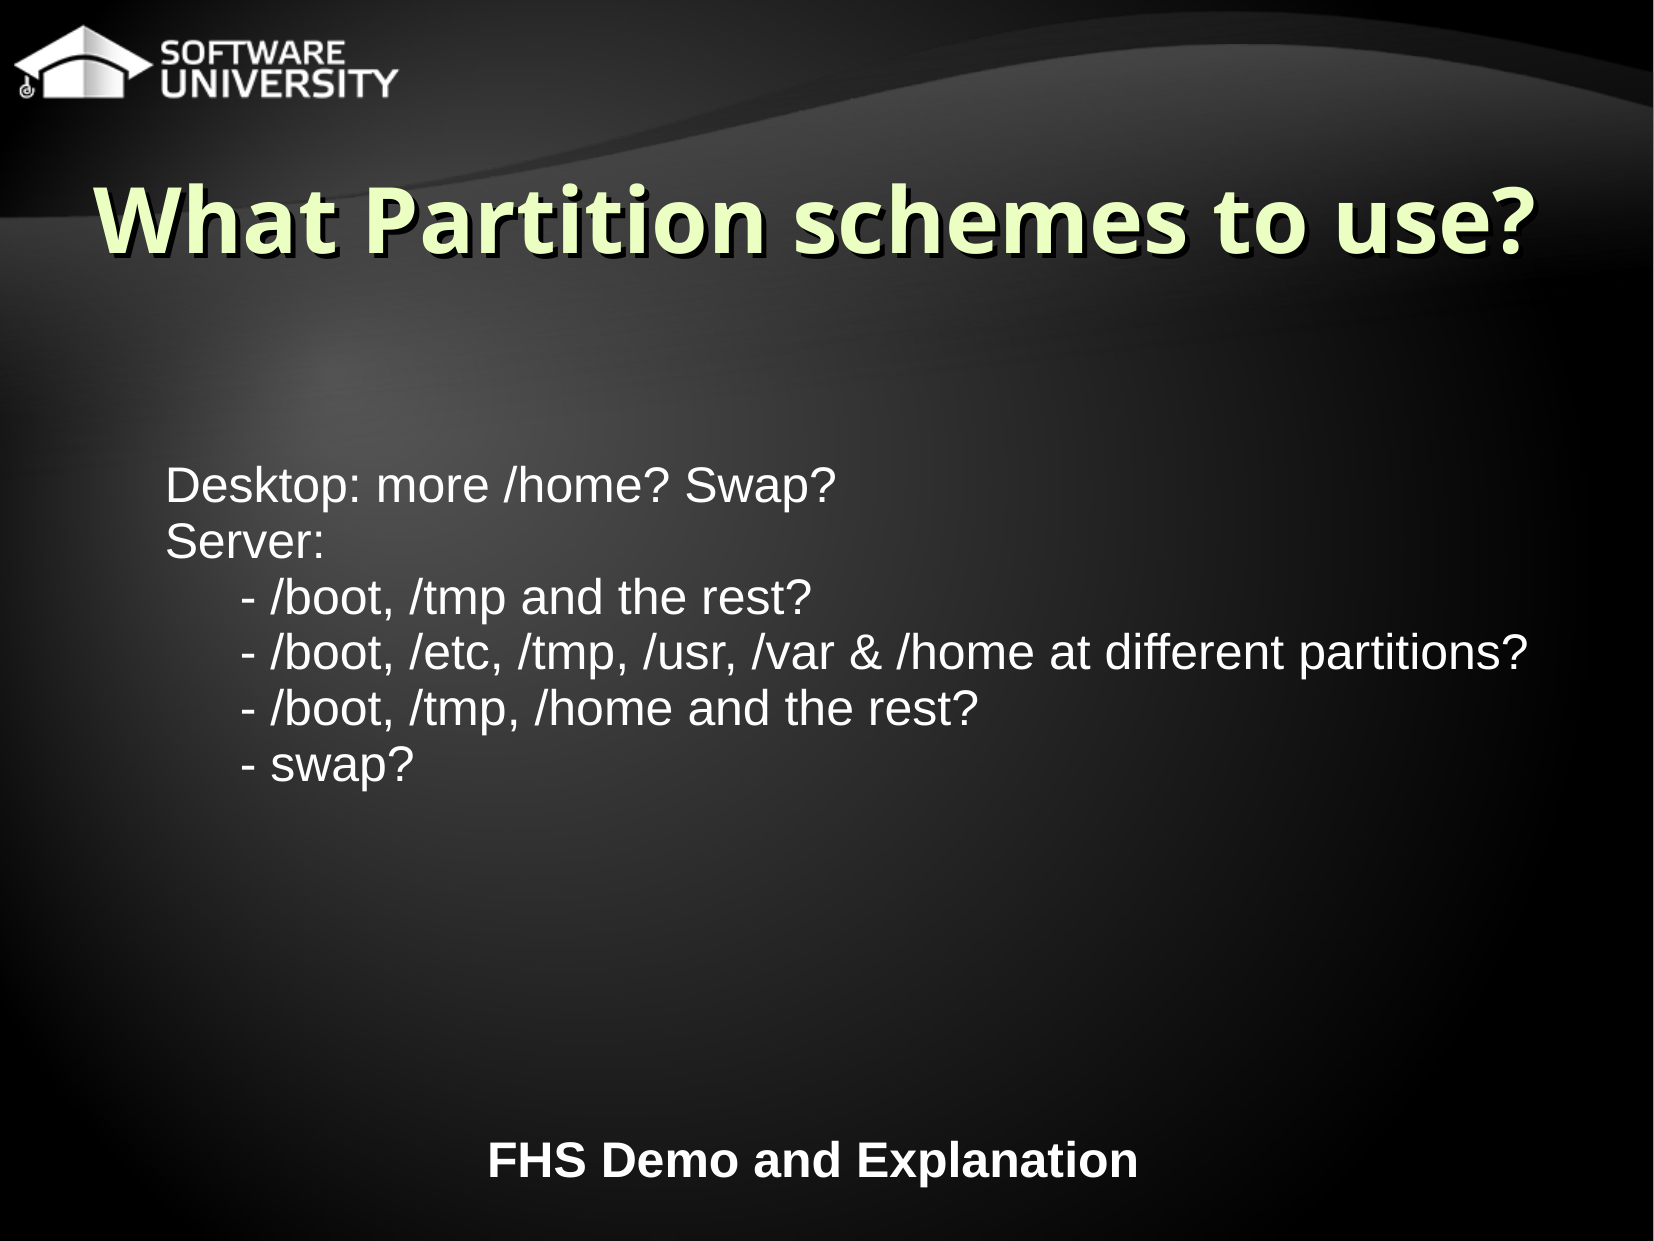

# What Partition schemes to use?
Desktop: more /home? Swap?
Server:
	- /boot, /tmp and the rest?
	- /boot, /etc, /tmp, /usr, /var & /home at different partitions?
	- /boot, /tmp, /home and the rest?
	- swap?
FHS Demo and Explanation